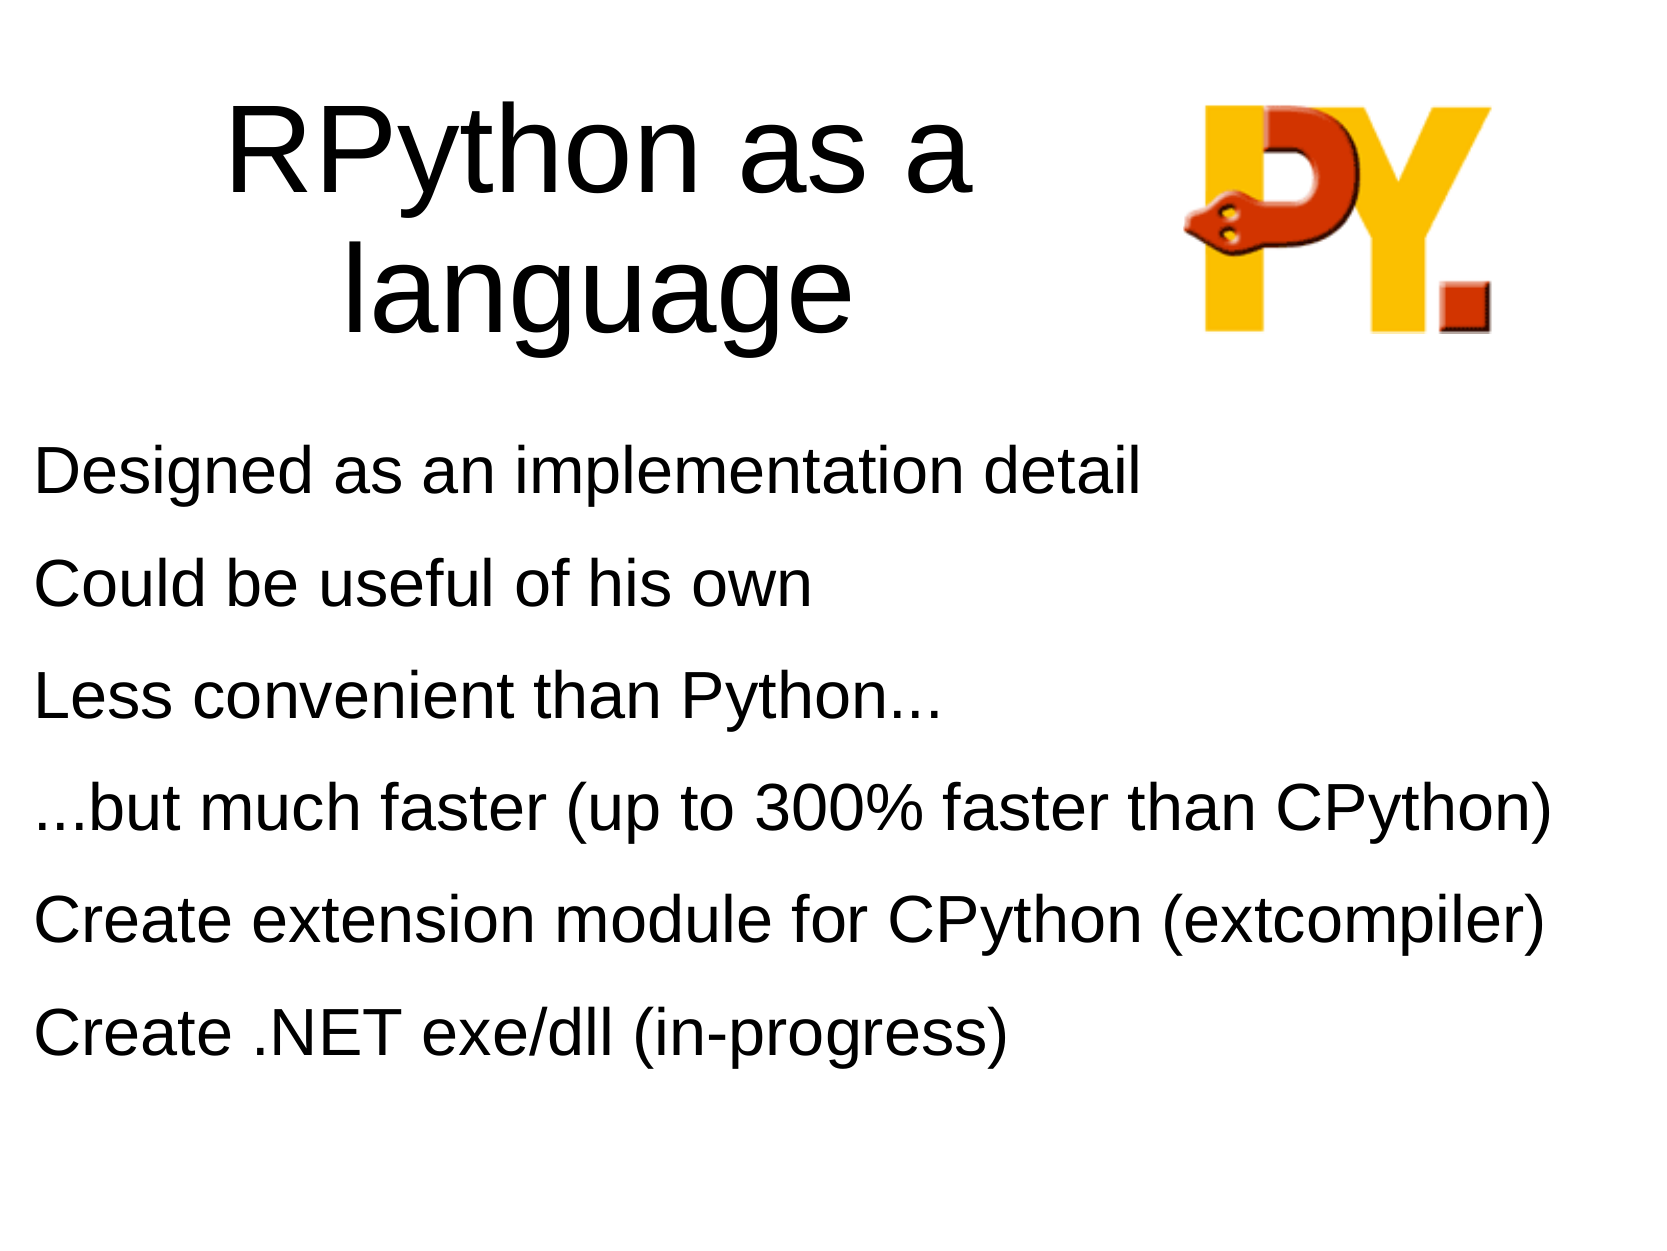

# RPython as a language
Designed as an implementation detail
Could be useful of his own
Less convenient than Python...
...but much faster (up to 300% faster than CPython)
Create extension module for CPython (extcompiler)
Create .NET exe/dll (in-progress)